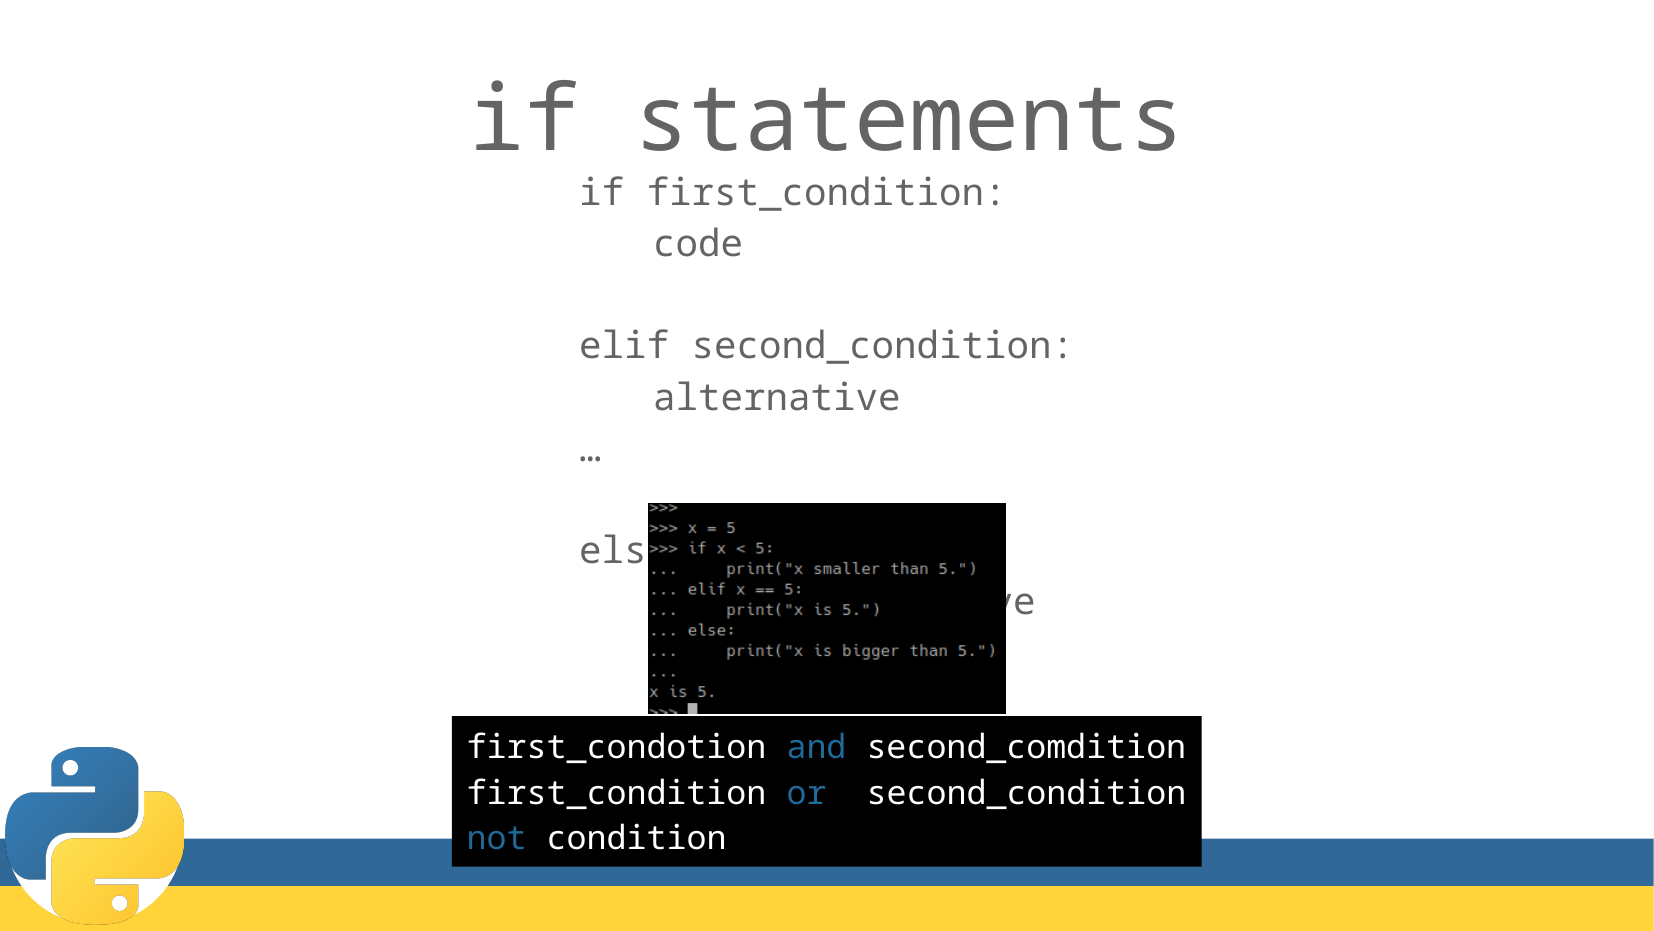

# if statements
if first_condition:
	code
elif second_condition:
	alternative
…
else:
	final_alternative
first_condotion and second_comdition
first_condition or second_condition
not condition